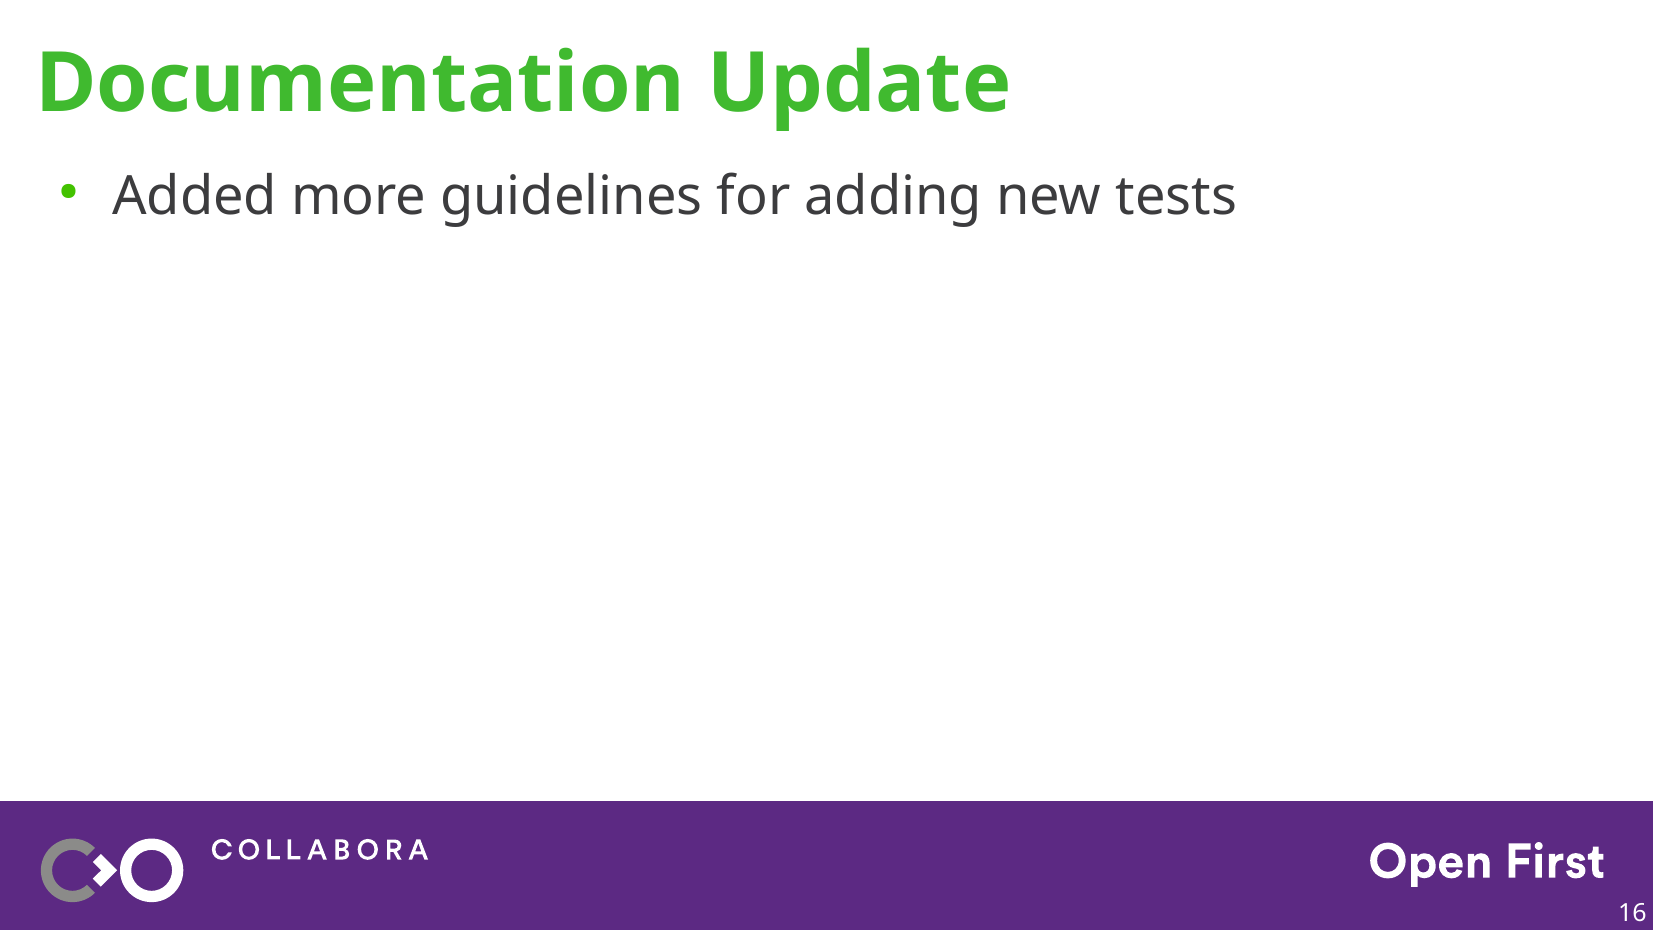

# Documentation Update
Added more guidelines for adding new tests